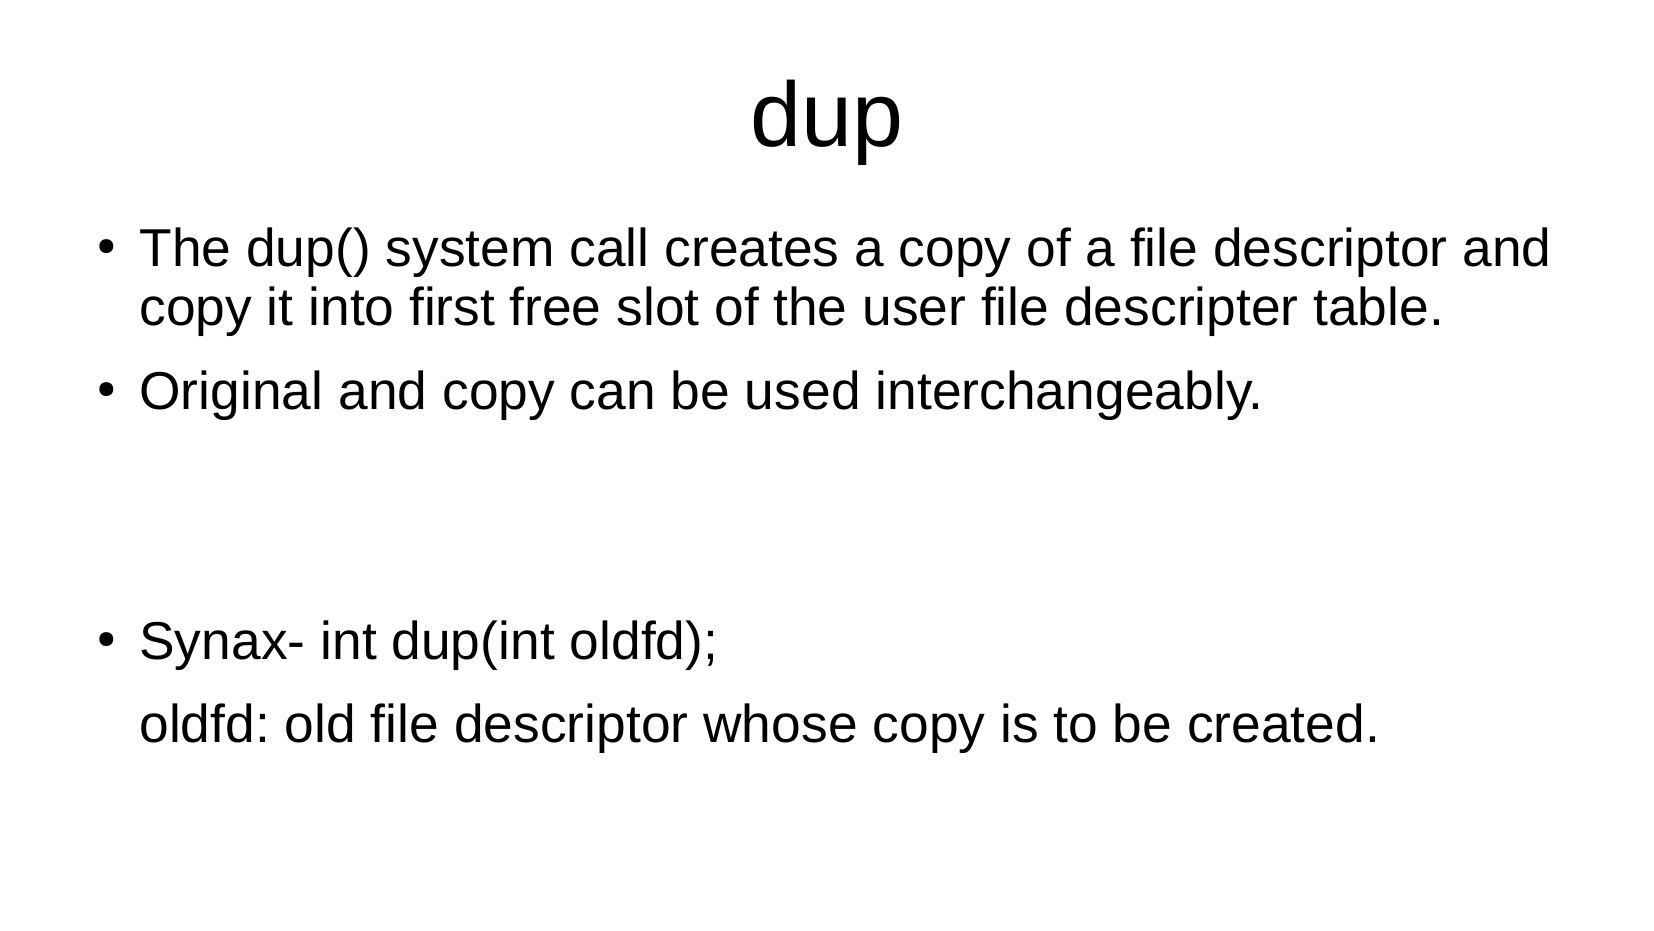

# dup
The dup() system call creates a copy of a file descriptor and copy it into first free slot of the user file descripter table.
Original and copy can be used interchangeably.
Synax- int dup(int oldfd);
oldfd: old file descriptor whose copy is to be created.